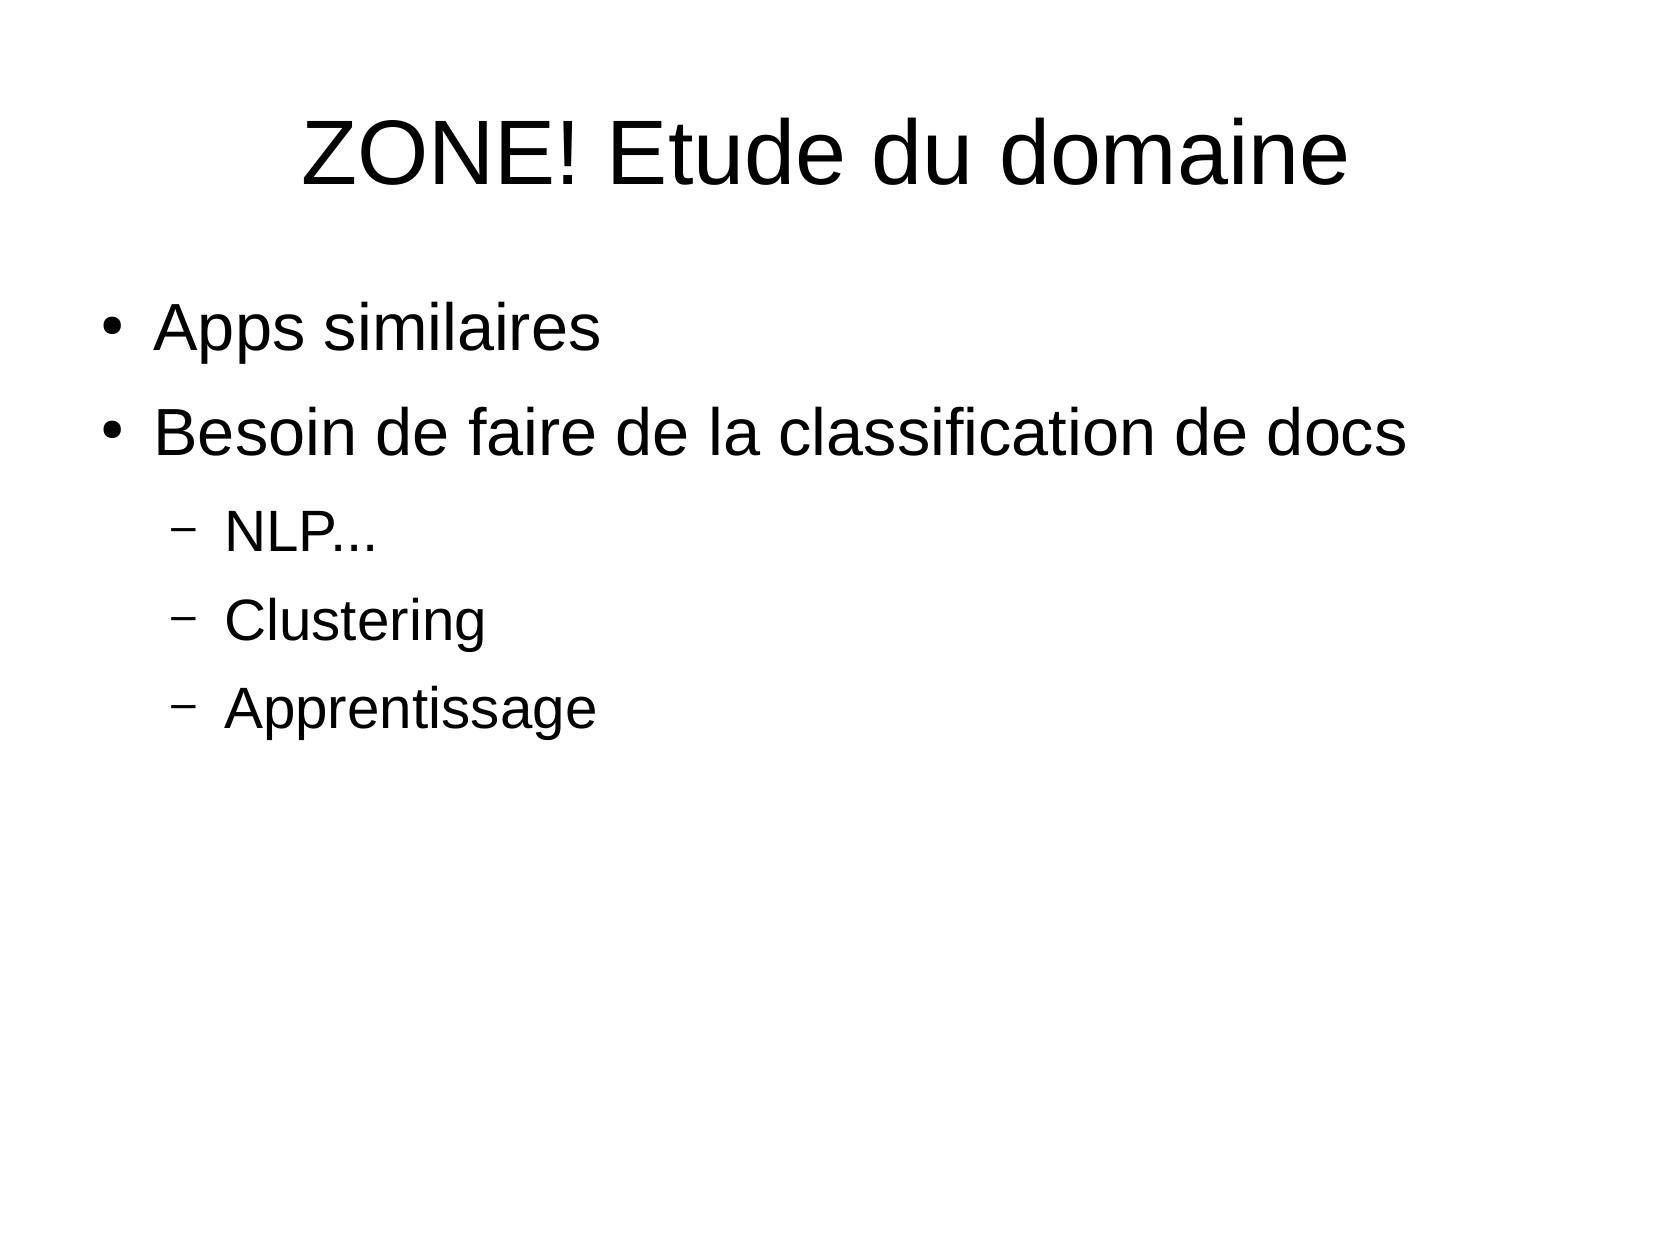

# ZONE! Etude du domaine
Apps similaires
Besoin de faire de la classification de docs
NLP...
Clustering
Apprentissage